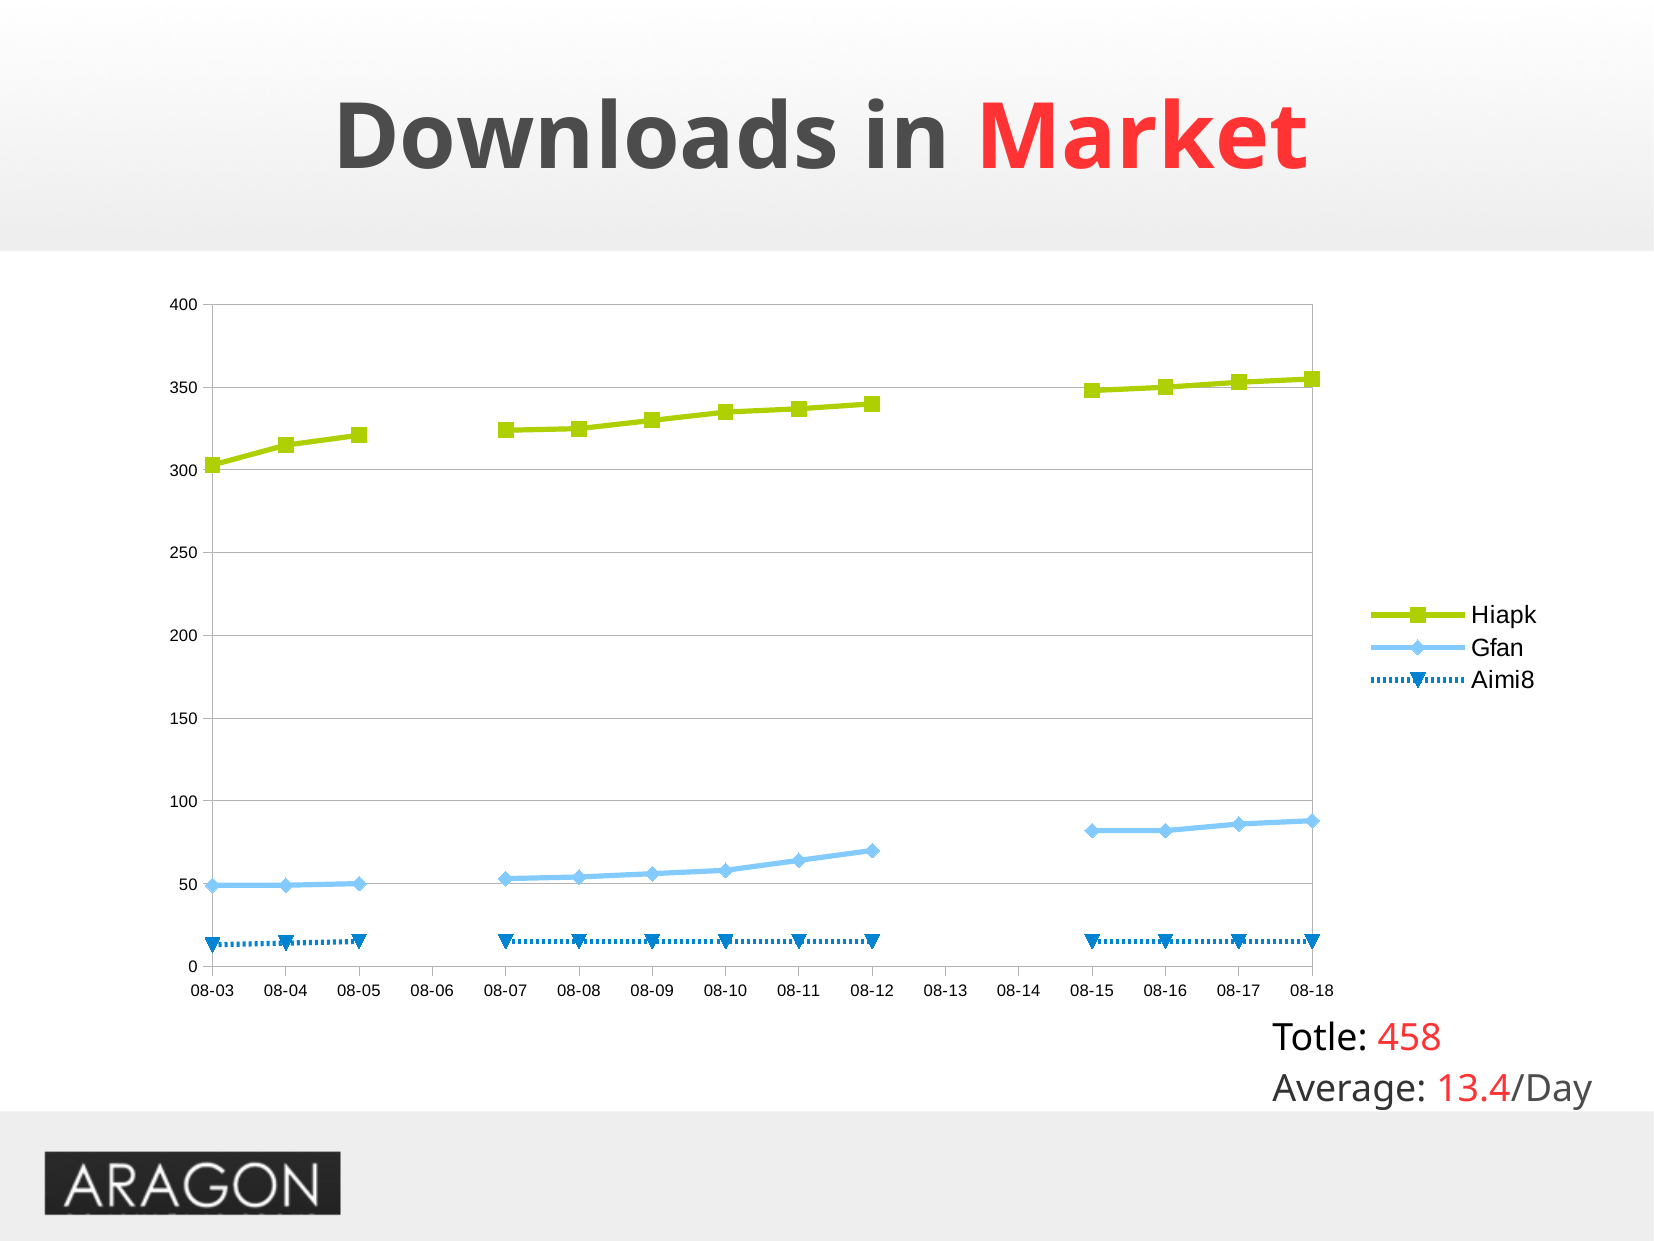

# Downloads in Market
### Chart
| Category | Hiapk | Gfan | Aimi8 |
|---|---|---|---|
| 08-03 | 303.0 | 49.0 | 13.0 |
| 08-04 | 315.0 | 49.0 | 14.0 |
| 08-05 | 321.0 | 50.0 | 15.0 |
| 08-06 | None | None | None |
| 08-07 | 324.0 | 53.0 | 15.0 |
| 08-08 | 325.0 | 54.0 | 15.0 |
| 08-09 | 330.0 | 56.0 | 15.0 |
| 08-10 | 335.0 | 58.0 | 15.0 |
| 08-11 | 337.0 | 64.0 | 15.0 |
| 08-12 | 340.0 | 70.0 | 15.0 |
| 08-13 | None | None | None |
| 08-14 | None | None | None |
| 08-15 | 348.0 | 82.0 | 15.0 |
| 08-16 | 350.0 | 82.0 | 15.0 |
| 08-17 | 353.0 | 86.0 | 15.0 |
| 08-18 | 355.0 | 88.0 | 15.0 |Totle: 458
Average: 13.4/Day